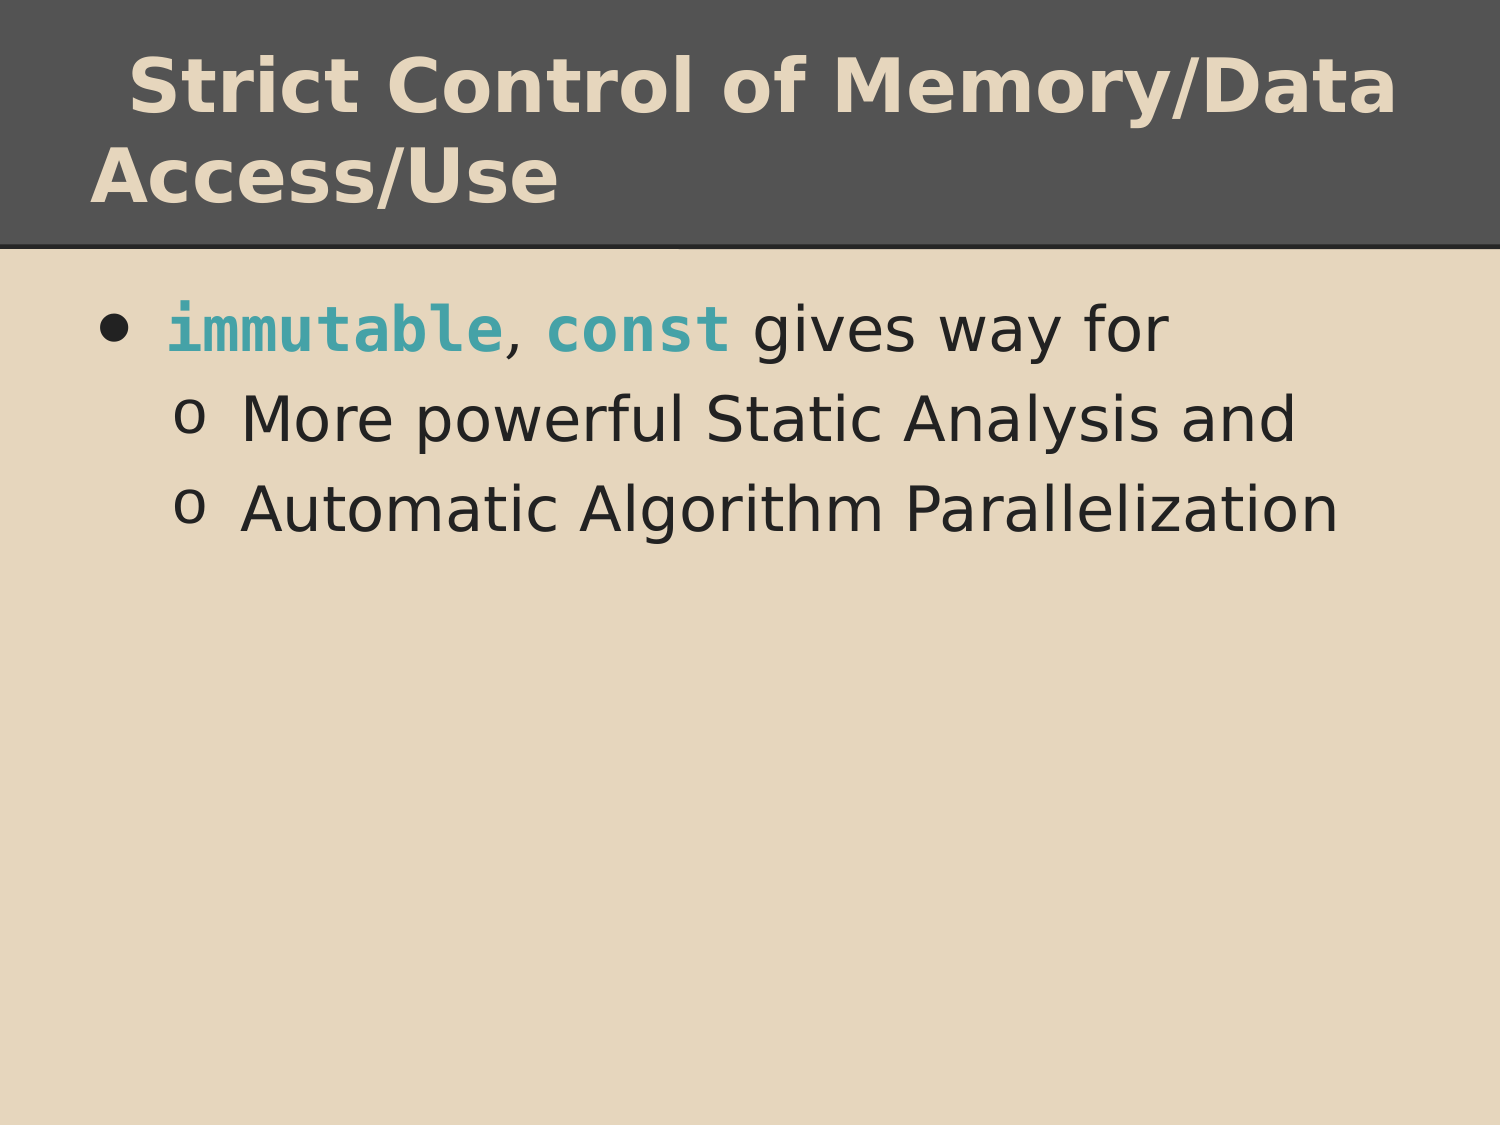

# Strict Control of Memory/Data Access/Use
immutable, const gives way for
More powerful Static Analysis and
Automatic Algorithm Parallelization